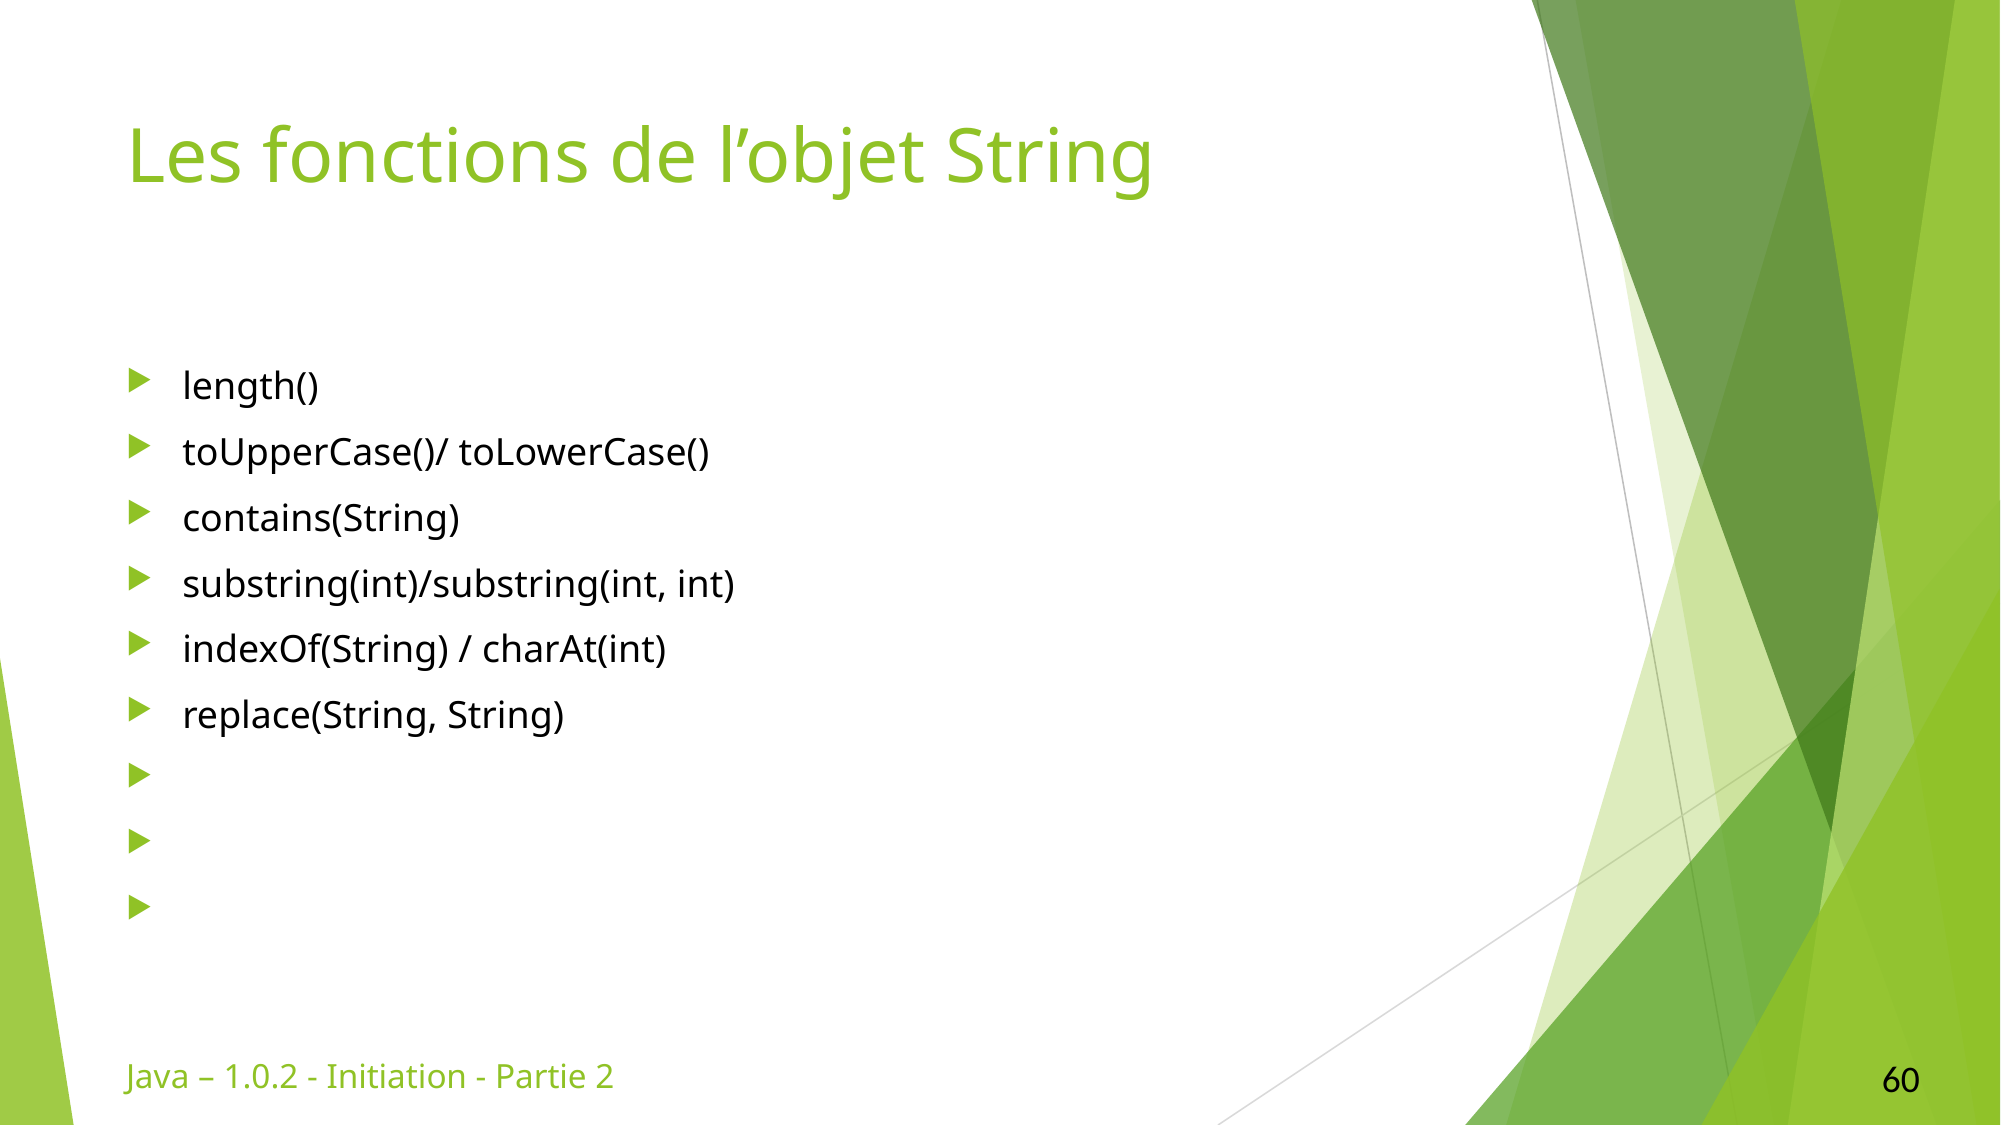

# Les fonctions de l’objet String
length()
toUpperCase()/ toLowerCase()
contains(String)
substring(int)/substring(int, int)
indexOf(String) / charAt(int)
replace(String, String)
Java – 1.0.2 - Initiation - Partie 2